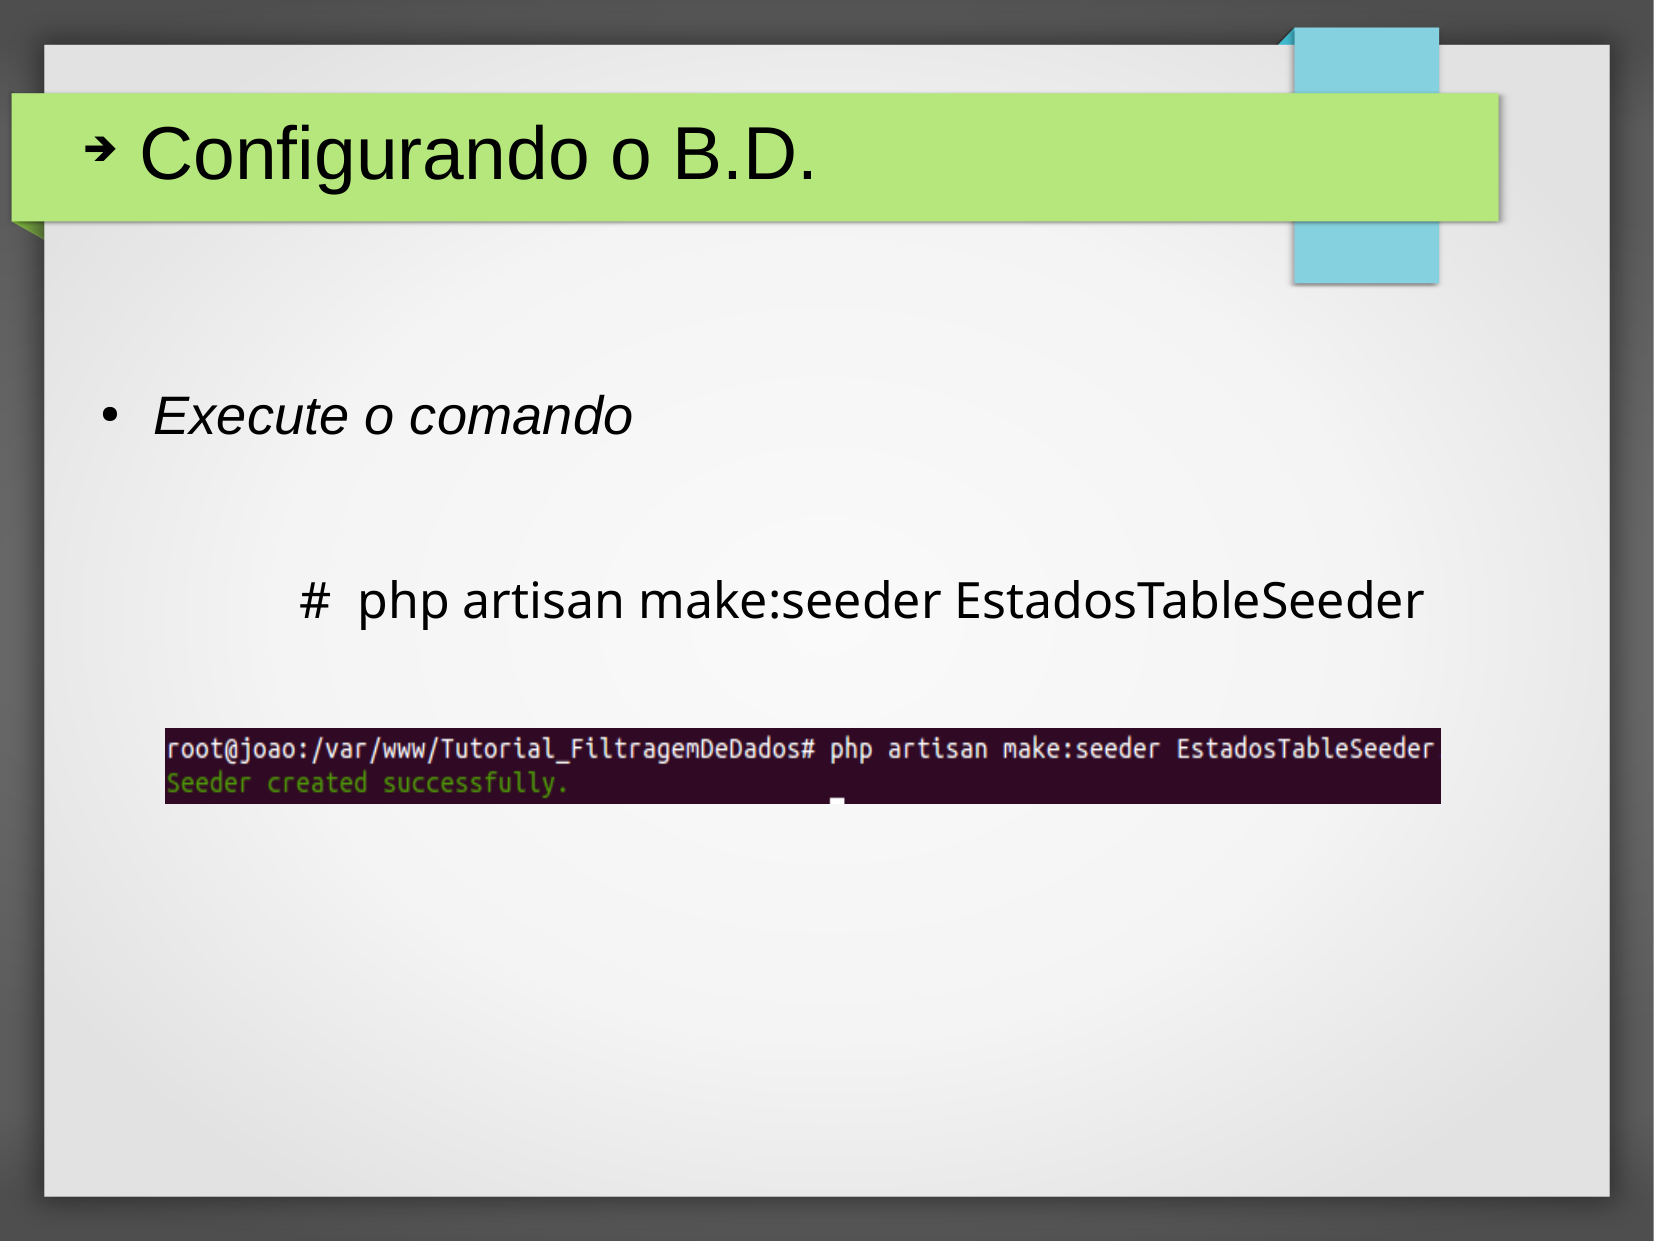

# Configurando o B.D.
Execute o comando
# php artisan make:seeder EstadosTableSeeder